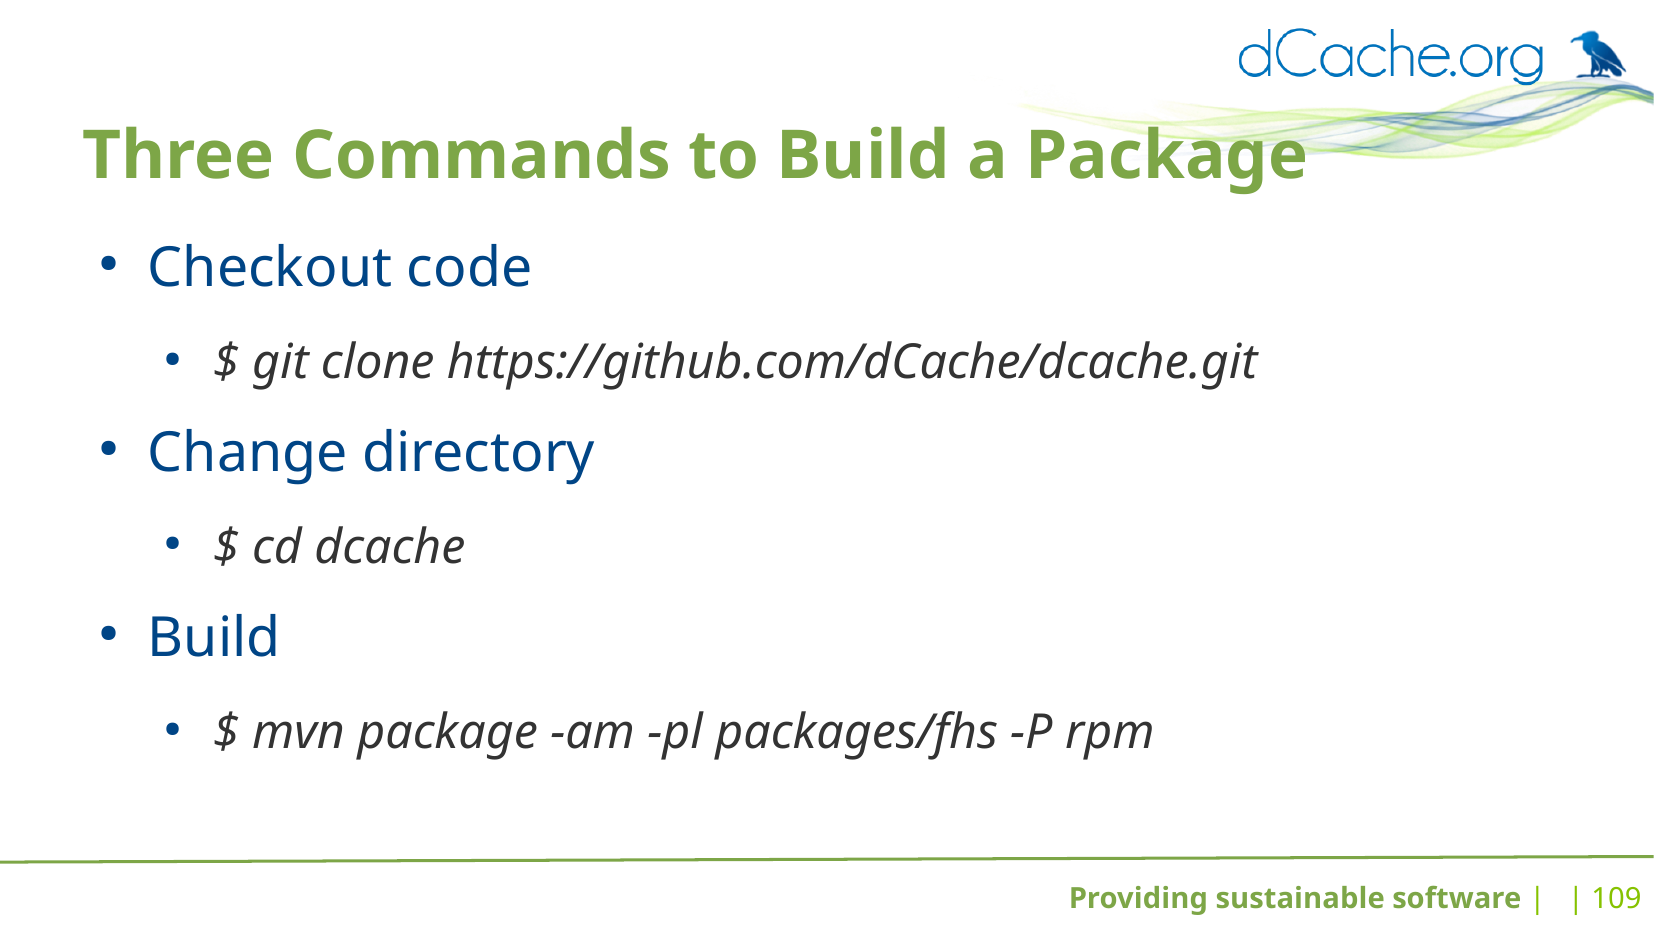

# Three Commands to Build a Package
Checkout code
$ git clone https://github.com/dCache/dcache.git
Change directory
$ cd dcache
Build
$ mvn package -am -pl packages/fhs -P rpm
109